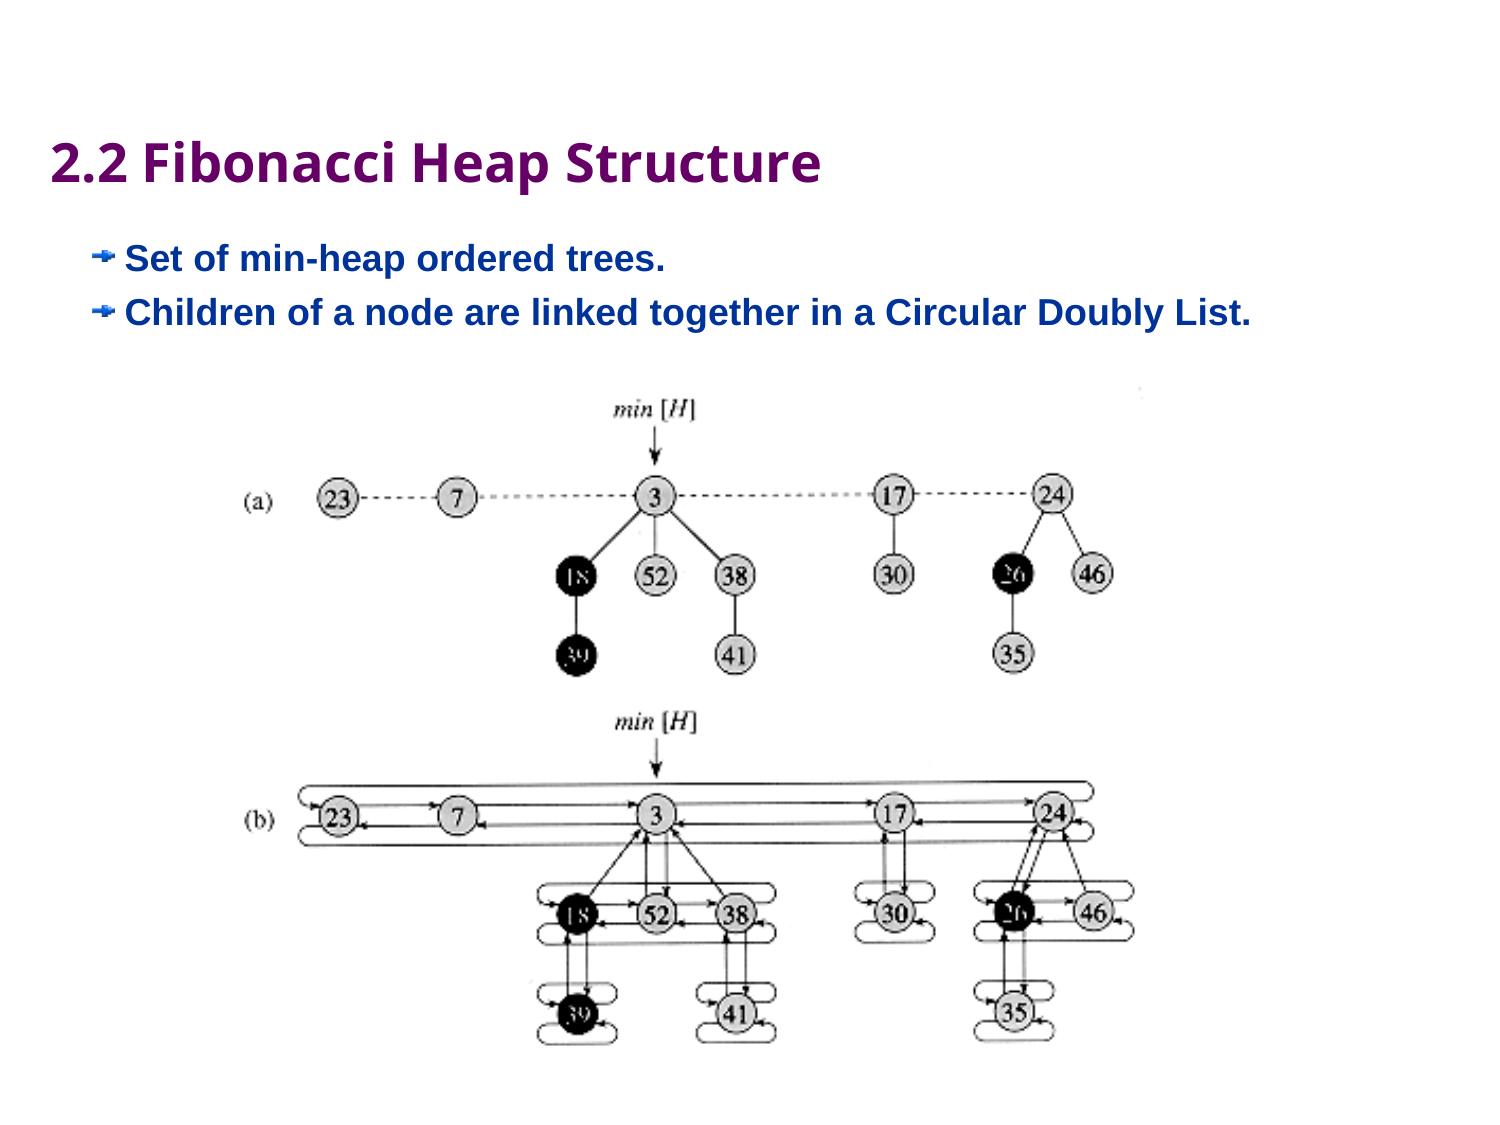

# 2.2 Fibonacci Heap Structure
 Set of min-heap ordered trees.
 Children of a node are linked together in a Circular Doubly List.